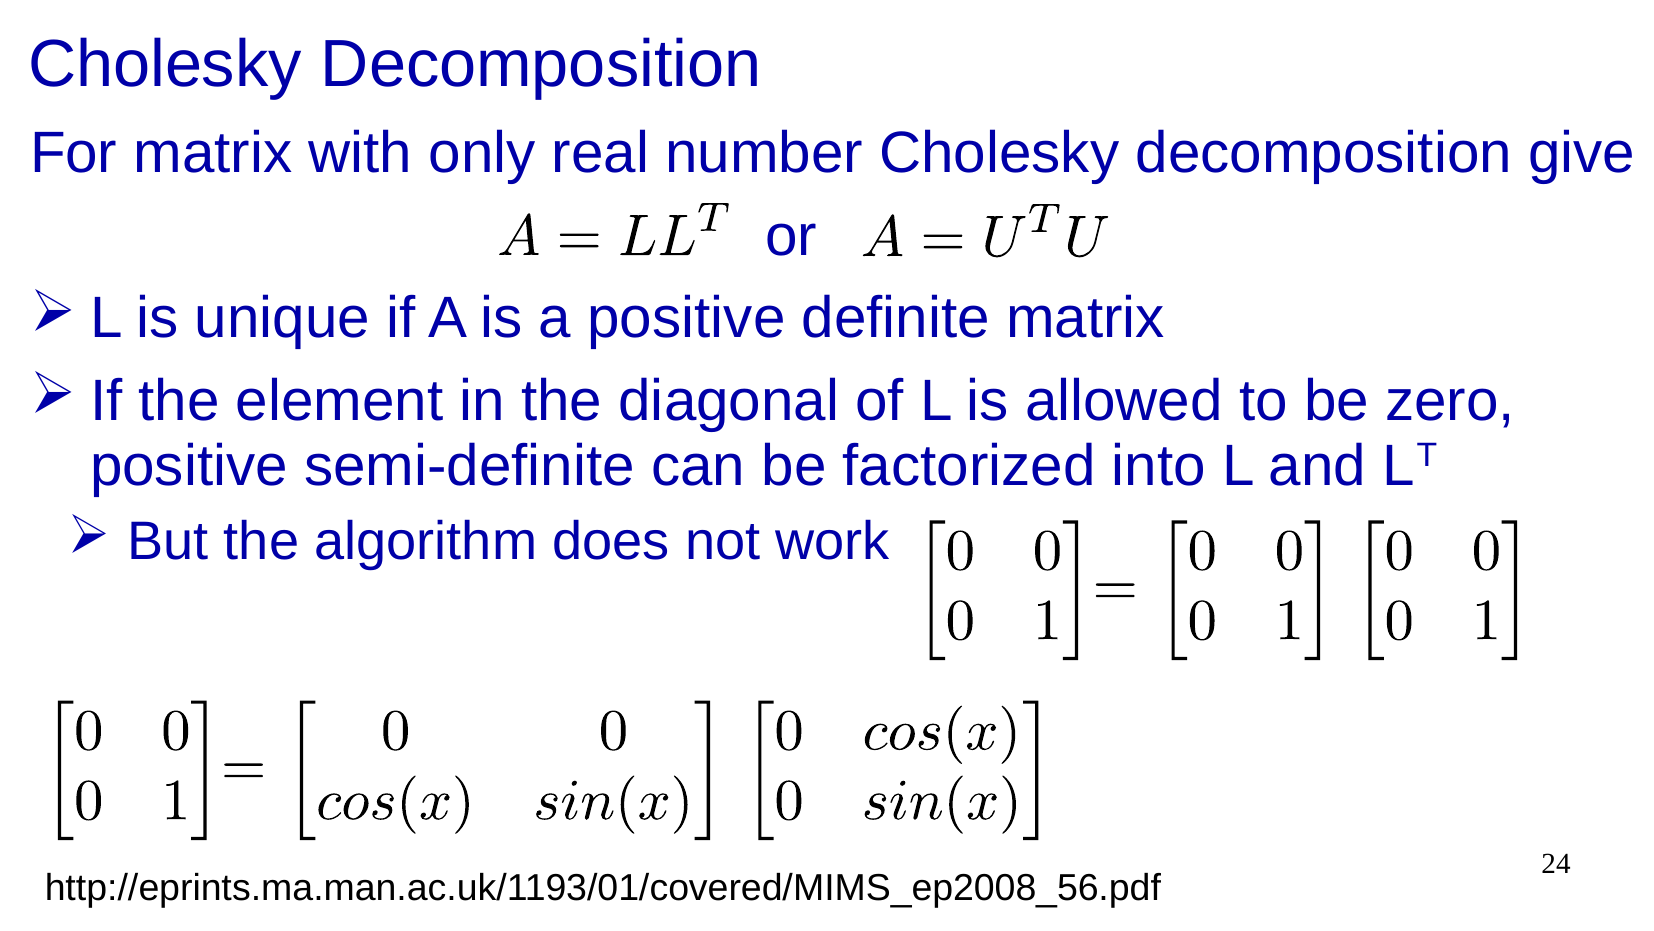

# Cholesky Decomposition
For matrix with only real number Cholesky decomposition give
 									or
L is unique if A is a positive definite matrix
If the element in the diagonal of L is allowed to be zero, positive semi-definite can be factorized into L and LT
But the algorithm does not work
24
http://eprints.ma.man.ac.uk/1193/01/covered/MIMS_ep2008_56.pdf